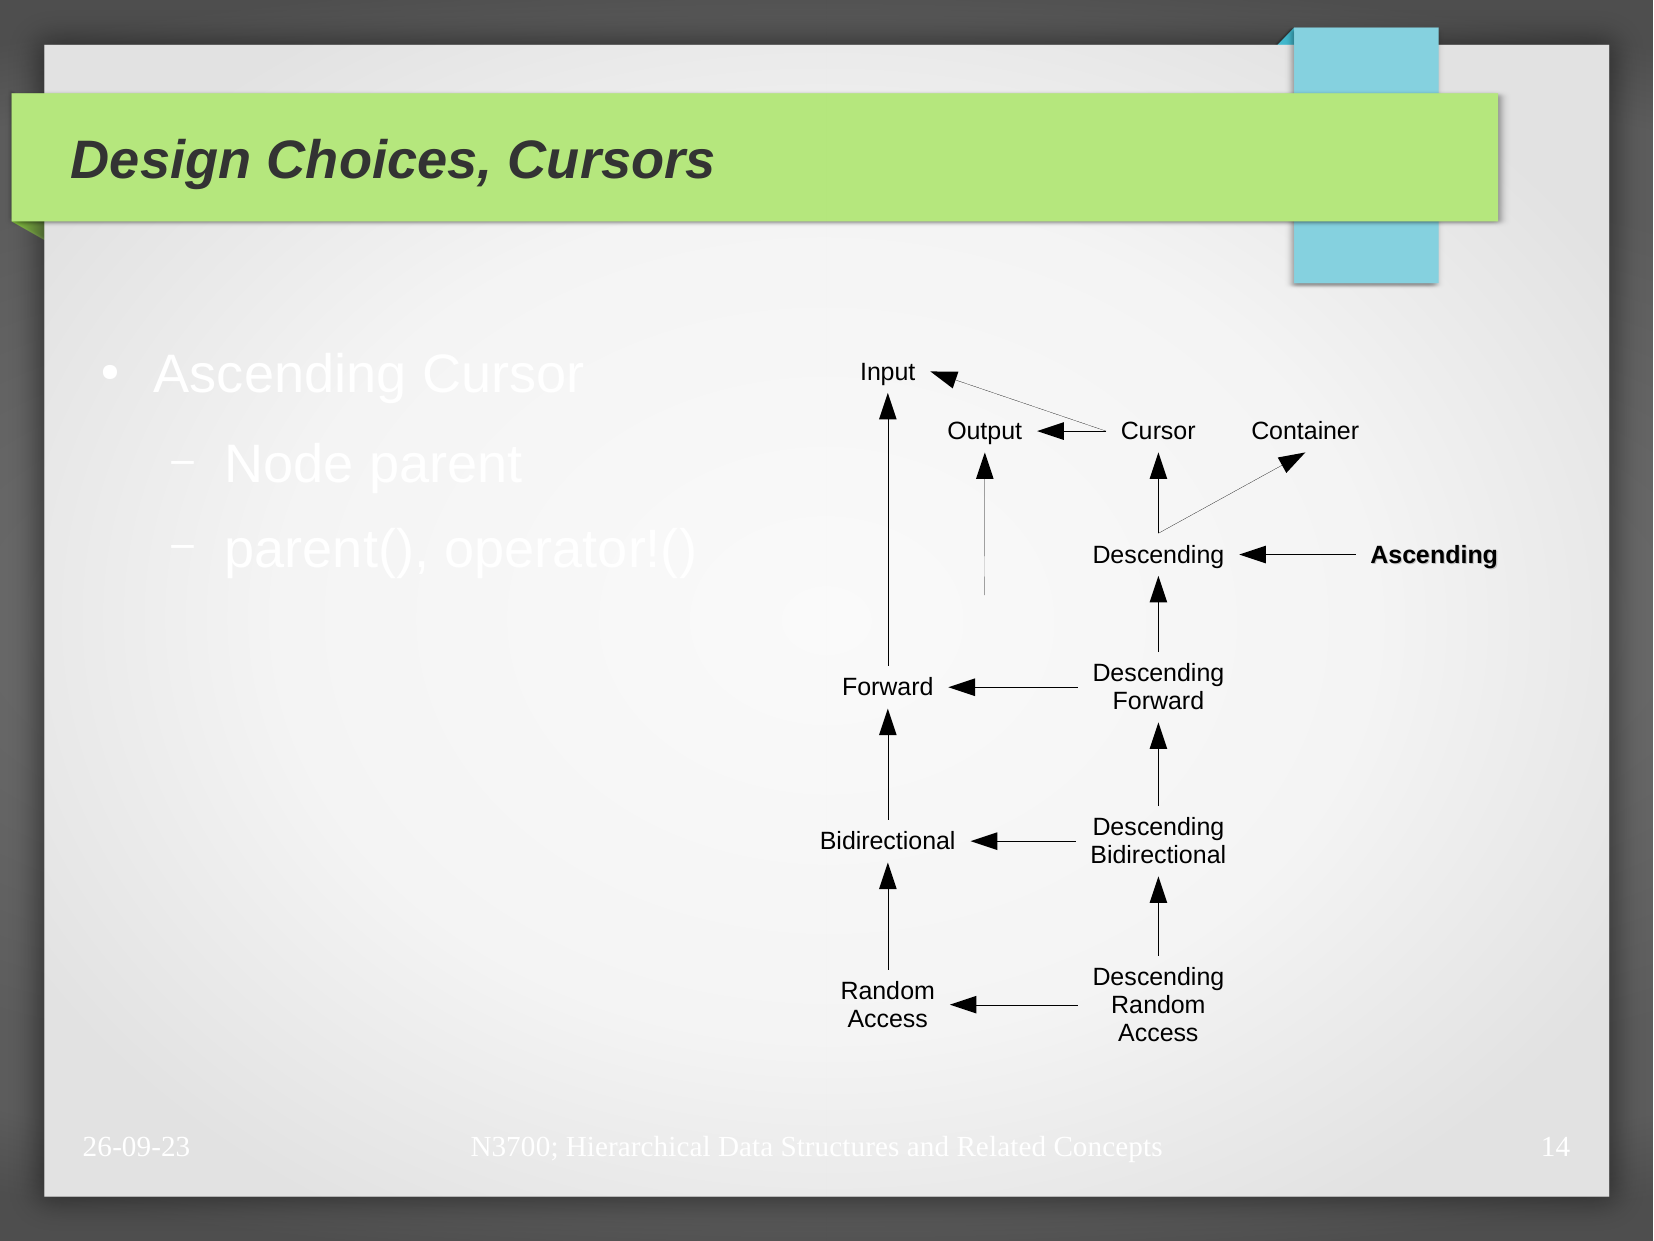

# Design Choices, Cursors
Ascending Cursor
Node parent
parent(), operator!()
N3700; Hierarchical Data Structures and Related Concepts
14